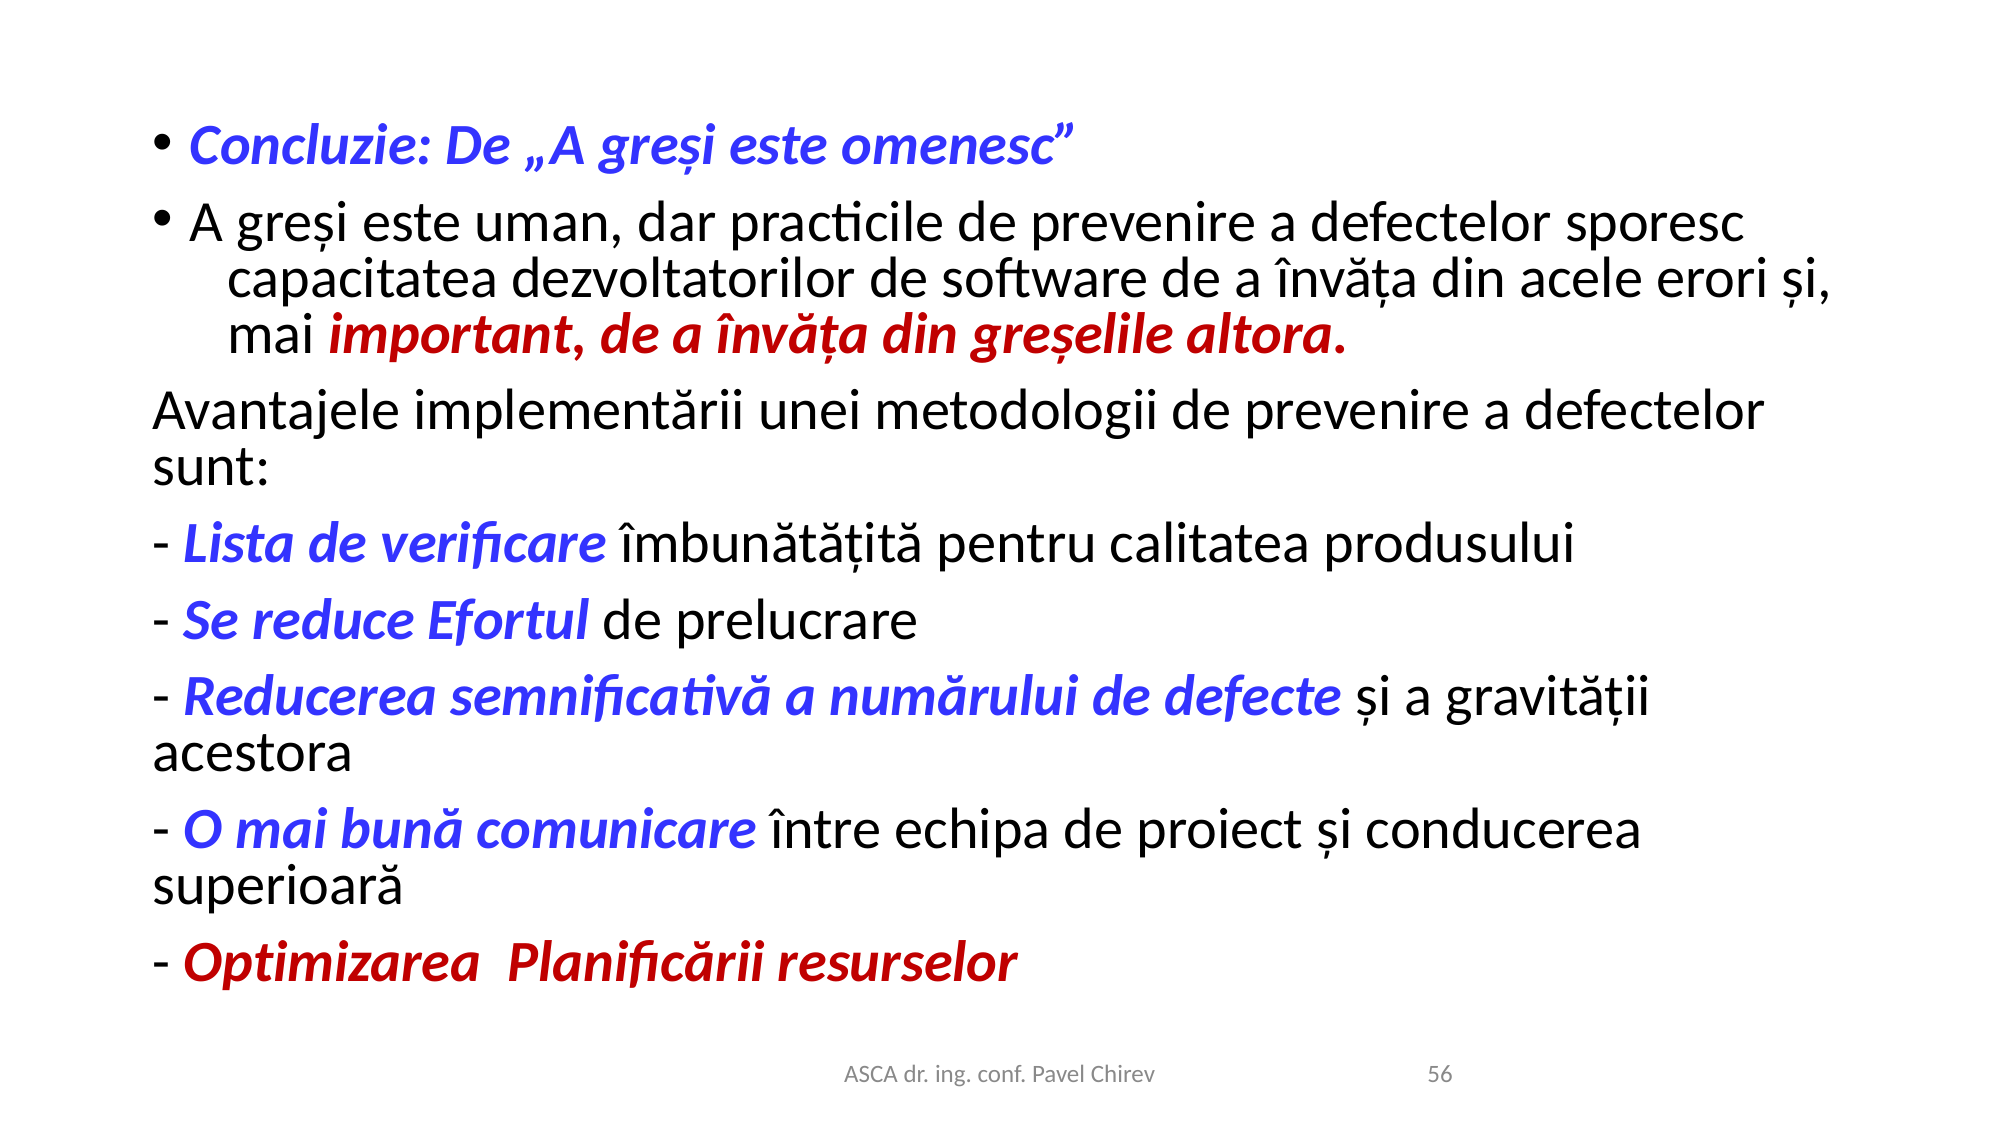

# Concluzie: De „A greși este omenesc”
A greși este uman, dar practicile de prevenire a defectelor sporesc capacitatea dezvoltatorilor de software de a învăța din acele erori și, mai important, de a învăța din greșelile altora.
Avantajele implementării unei metodologii de prevenire a defectelor sunt:
- Lista de verificare îmbunătățită pentru calitatea produsului
- Se reduce Efortul de prelucrare
- Reducerea semnificativă a numărului de defecte și a gravității acestora
- O mai bună comunicare între echipa de proiect și conducerea superioară
- Optimizarea Planificării resurselor
ASCA dr. ing. conf. Pavel Chirev